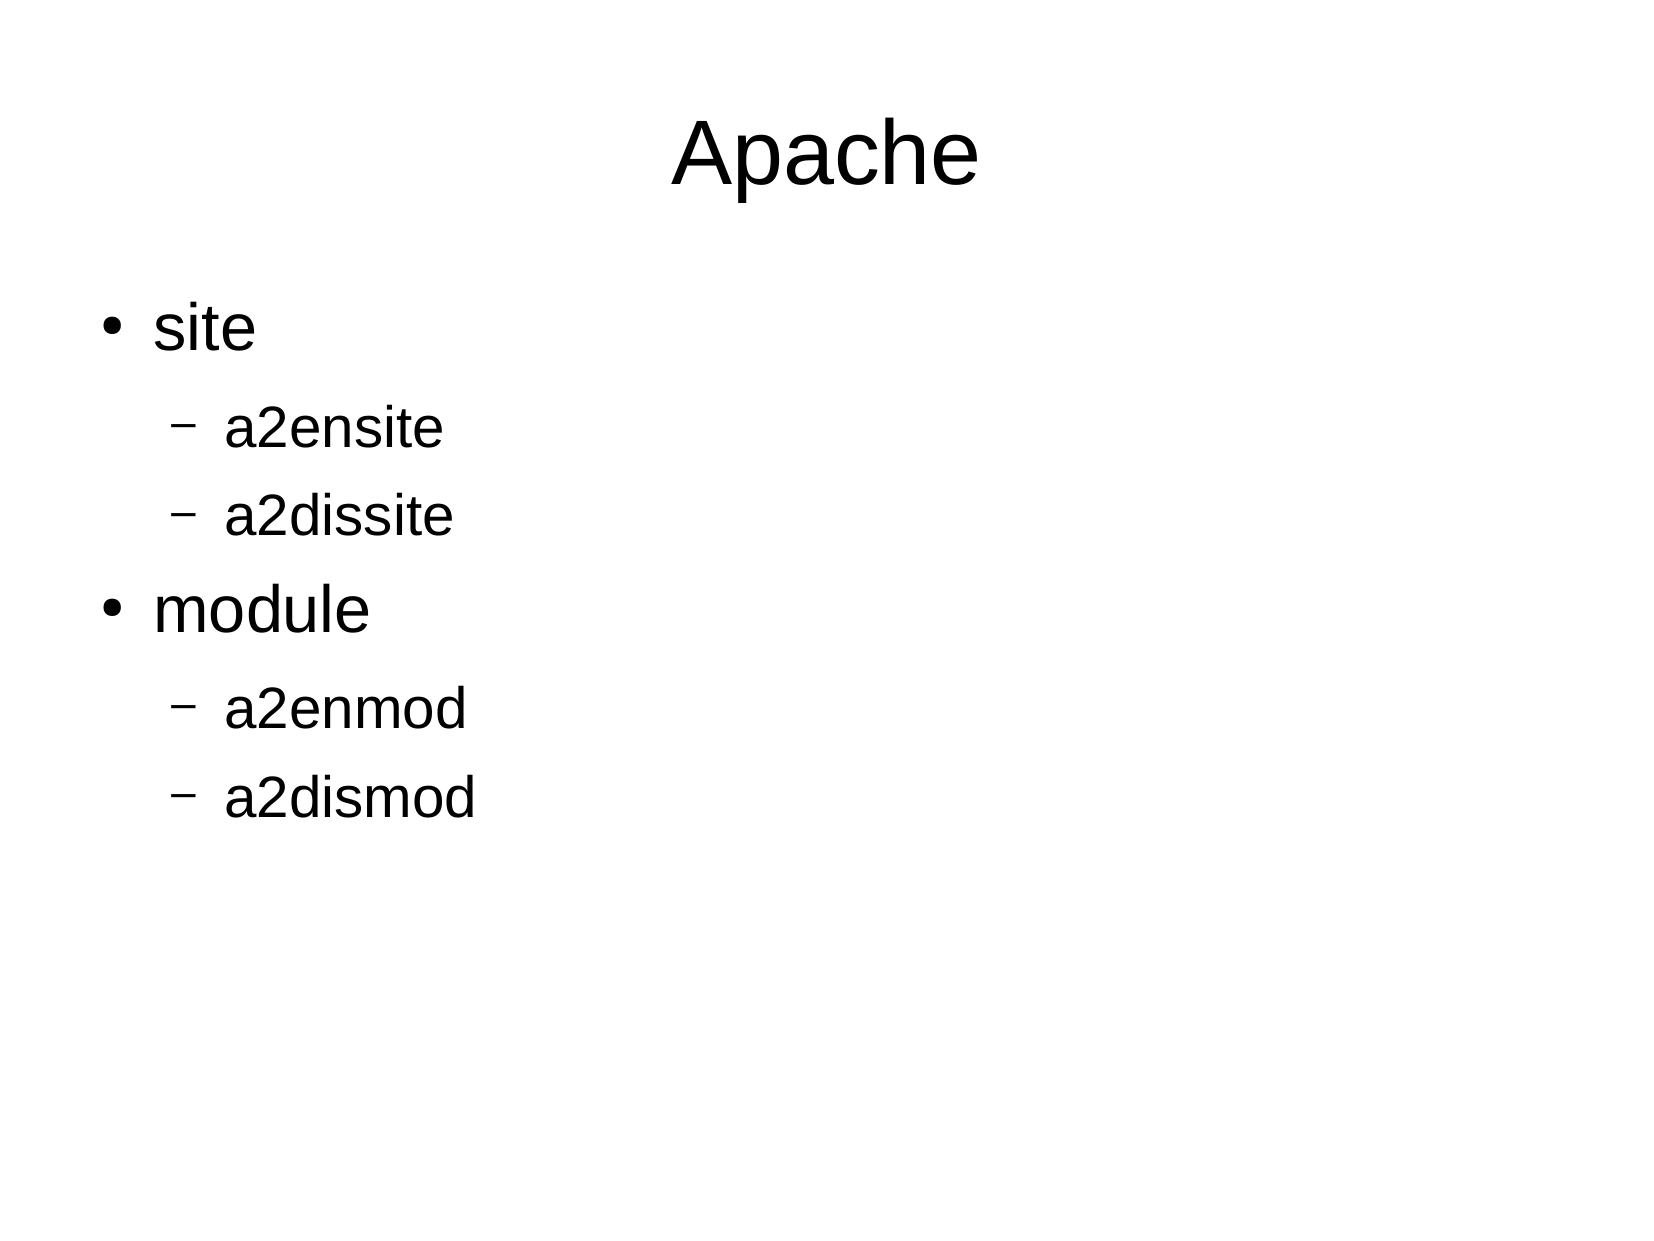

# Apache
site
a2ensite
a2dissite
module
a2enmod
a2dismod